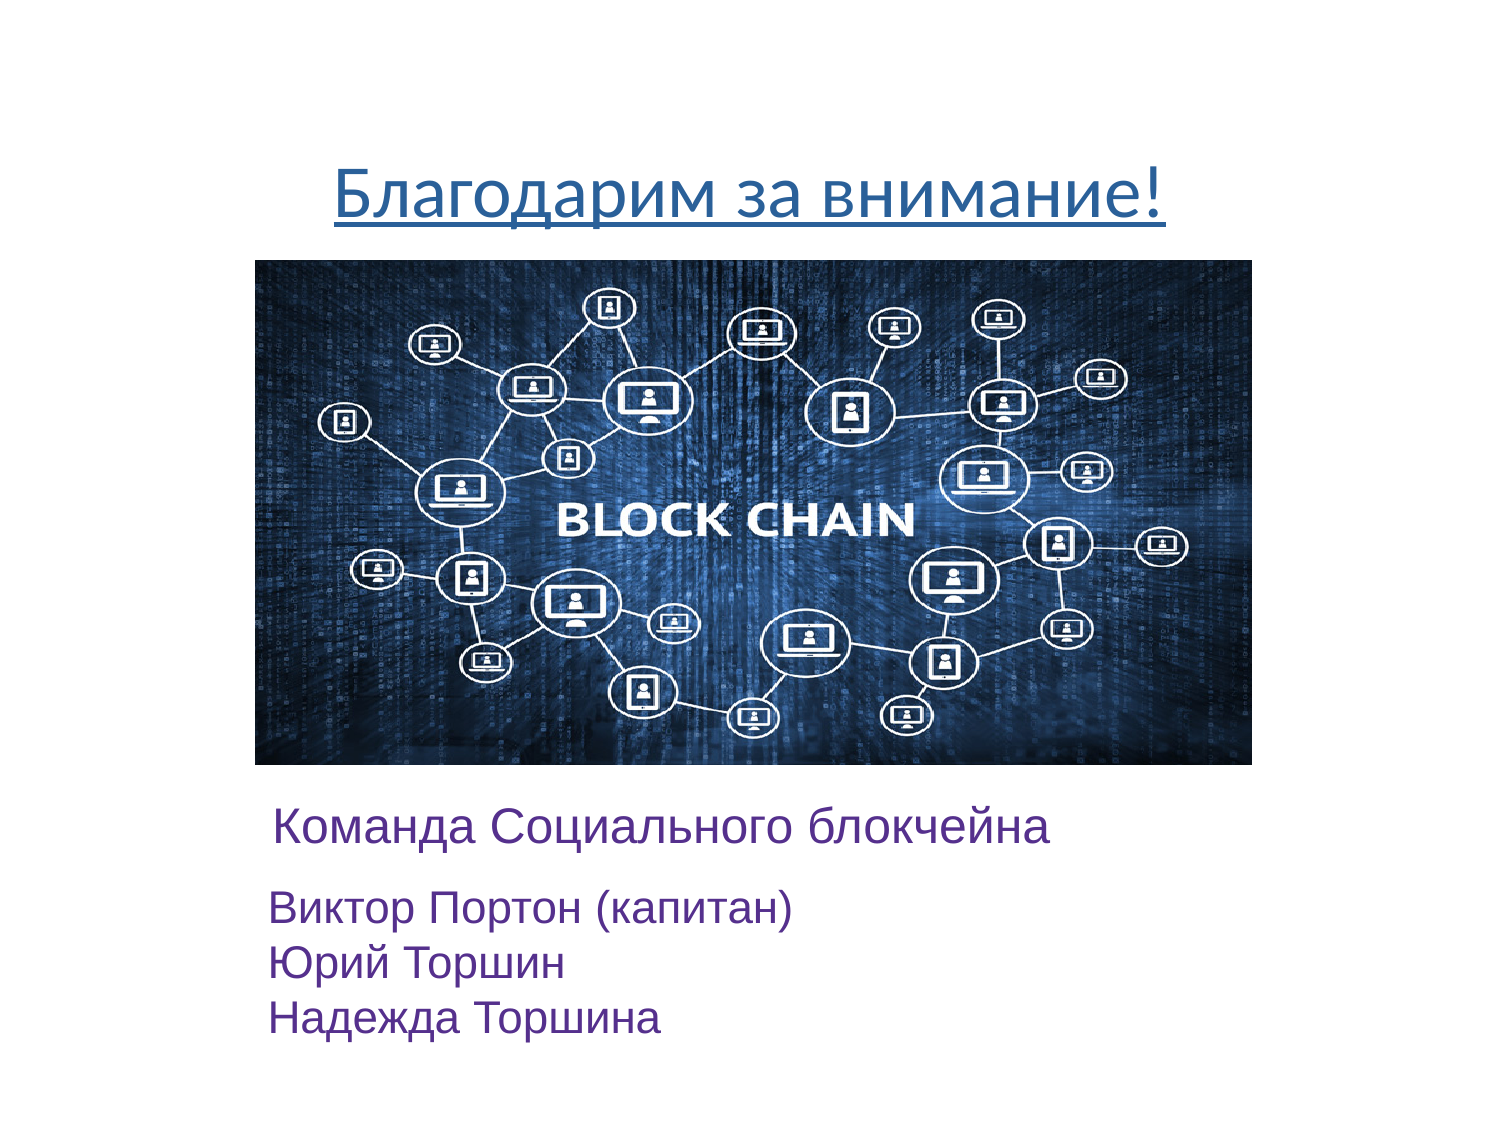

Благодарим за внимание!
Команда Социального блокчейна
 Виктор Портон (капитан)
 Юрий Торшин
 Надежда Торшина